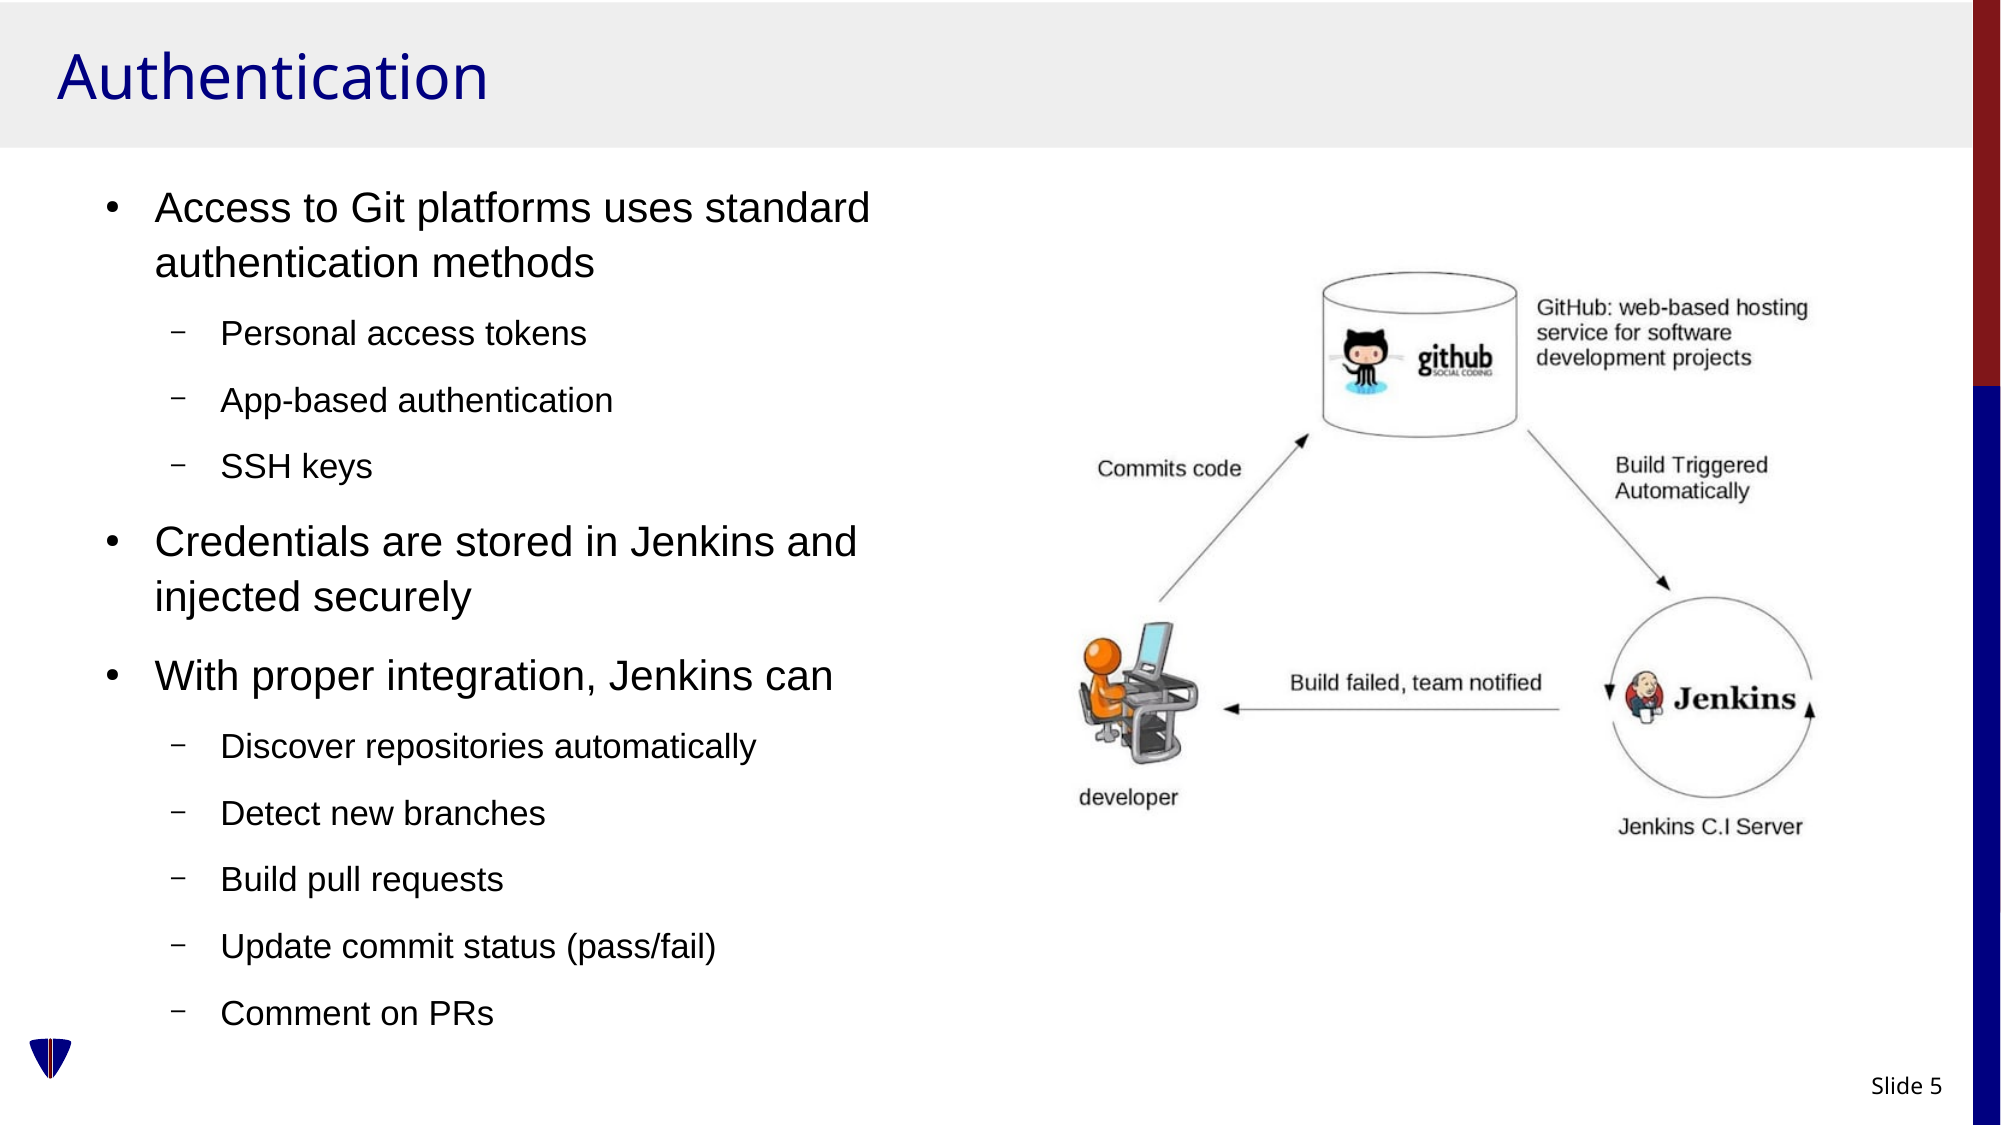

# Authentication
Access to Git platforms uses standard authentication methods
Personal access tokens
App-based authentication
SSH keys
Credentials are stored in Jenkins and injected securely
With proper integration, Jenkins can
Discover repositories automatically
Detect new branches
Build pull requests
Update commit status (pass/fail)
Comment on PRs